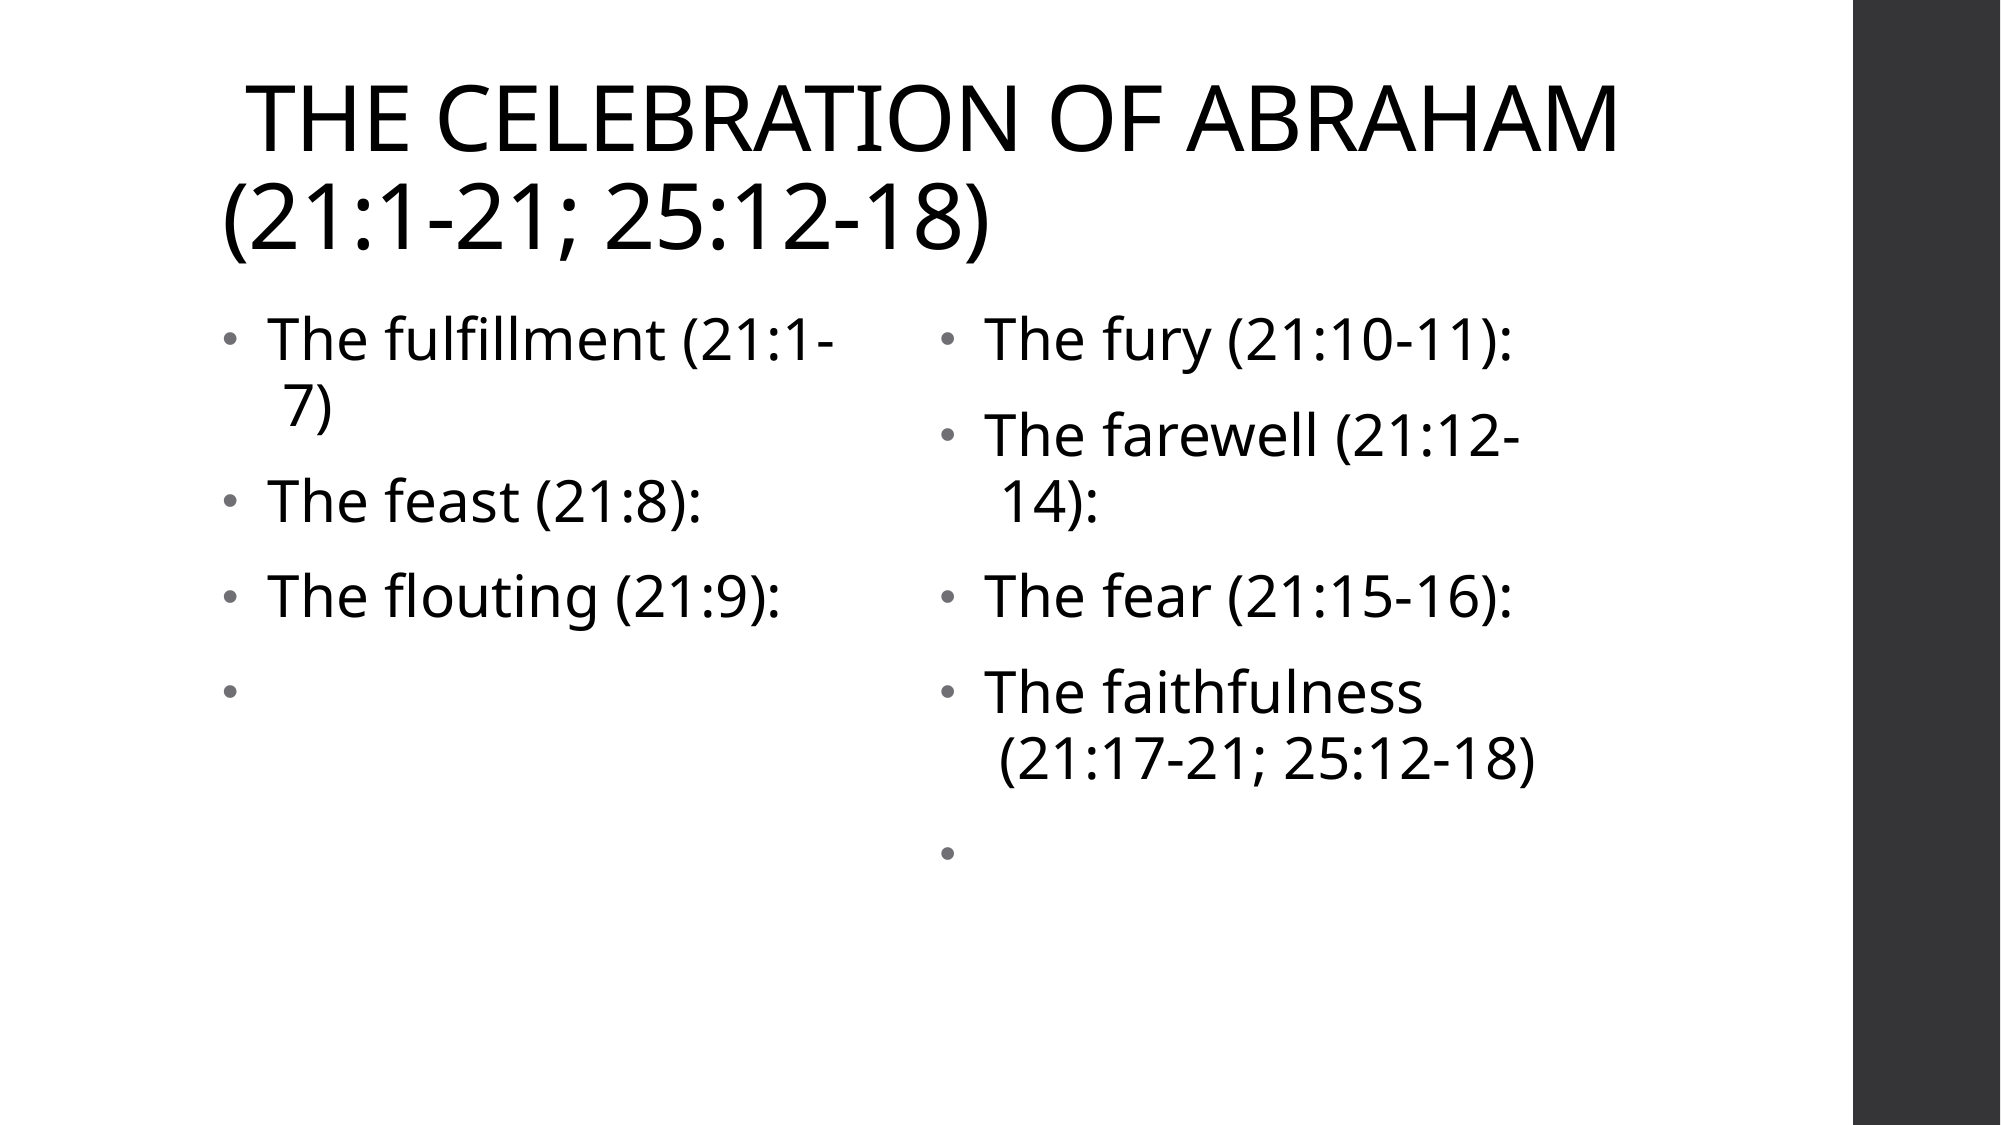

# THE CELEBRATION OF ABRAHAM (21:1-21; 25:12-18)
 The fulfillment (21:1-7)
 The feast (21:8):
 The flouting (21:9):
 The fury (21:10-11):
 The farewell (21:12-14):
 The fear (21:15-16):
 The faithfulness (21:17-21; 25:12-18)